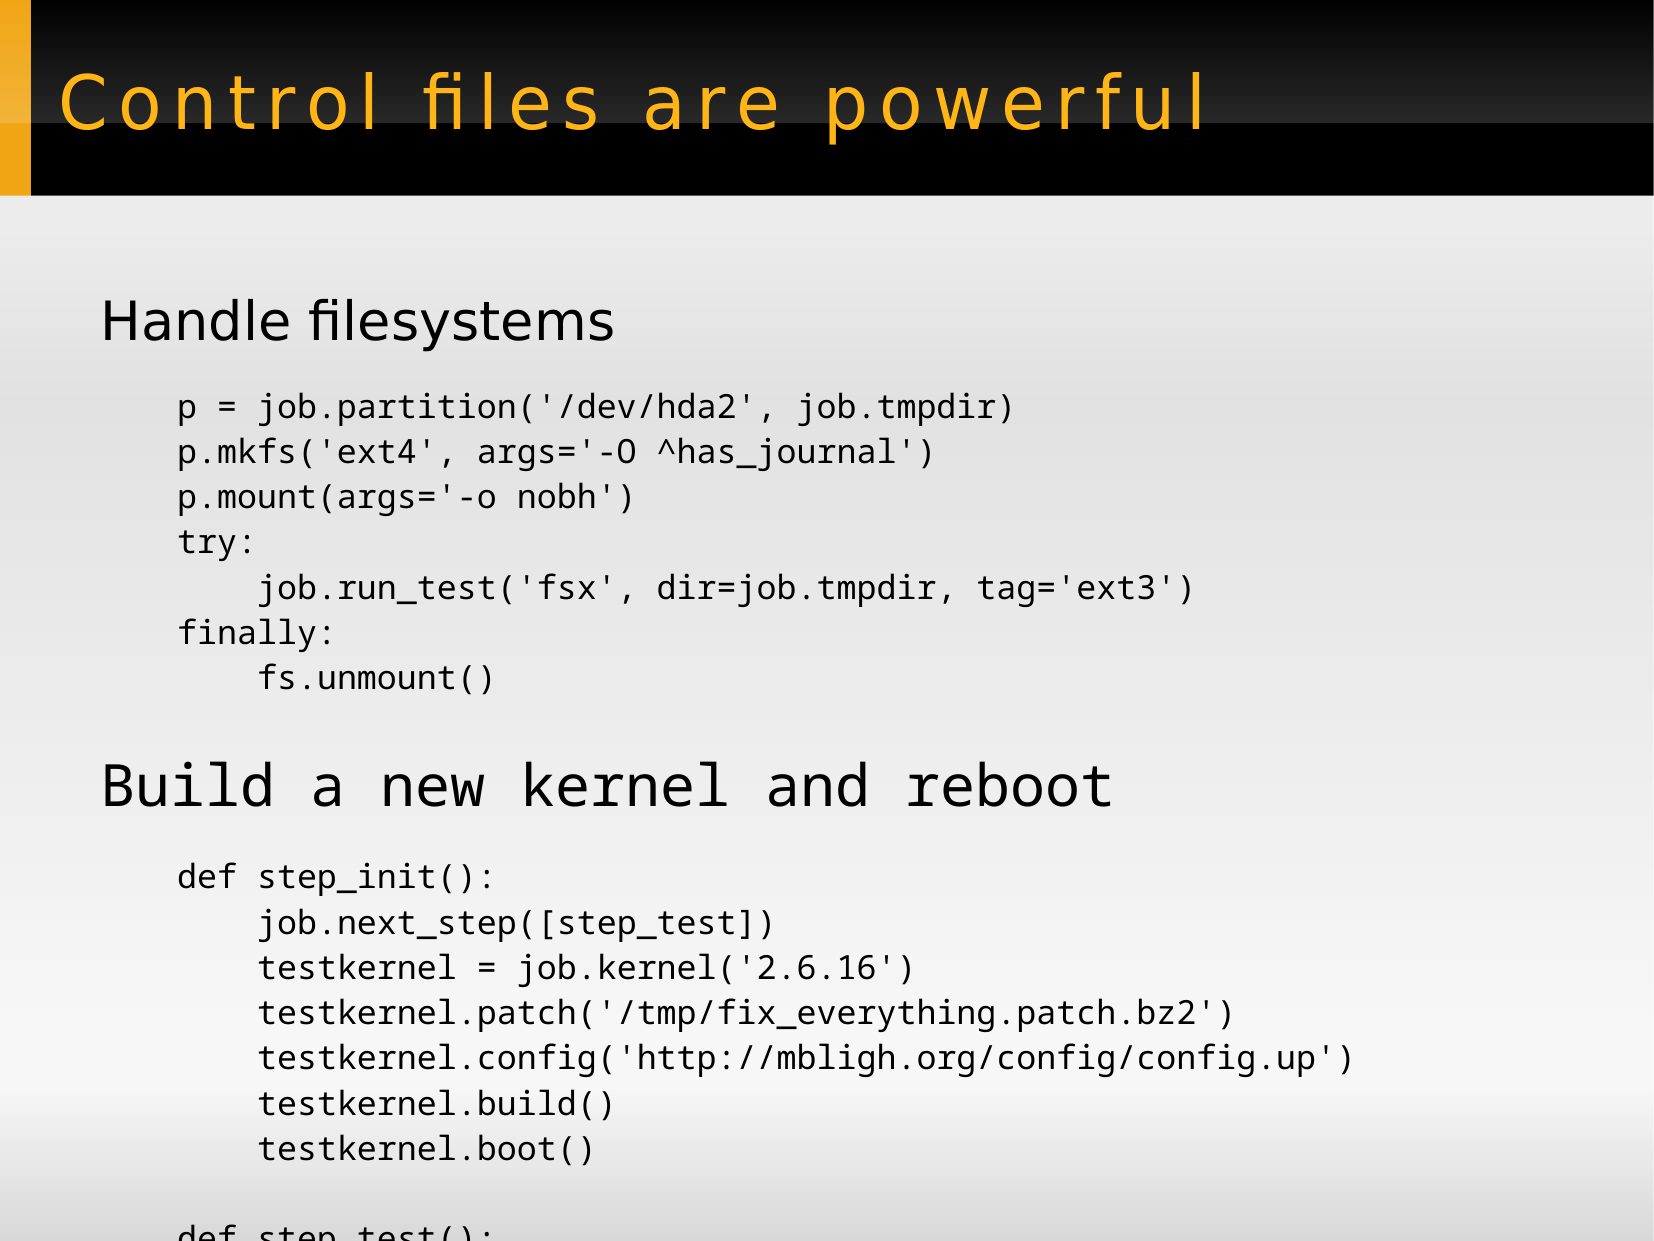

# Control files are powerful
Handle filesystems
p = job.partition('/dev/hda2', job.tmpdir)
p.mkfs('ext4', args='-O ^has_journal')
p.mount(args='-o nobh')
try:
 job.run_test('fsx', dir=job.tmpdir, tag='ext3')
finally:
 fs.unmount()
Build a new kernel and reboot
def step_init():
 job.next_step([step_test])
 testkernel = job.kernel('2.6.16')
 testkernel.patch('/tmp/fix_everything.patch.bz2')
 testkernel.config('http://mbligh.org/config/config.up')
 testkernel.build()
 testkernel.boot()
def step_test():
 job.run_test('kernbench', threads=2, iterations=5)